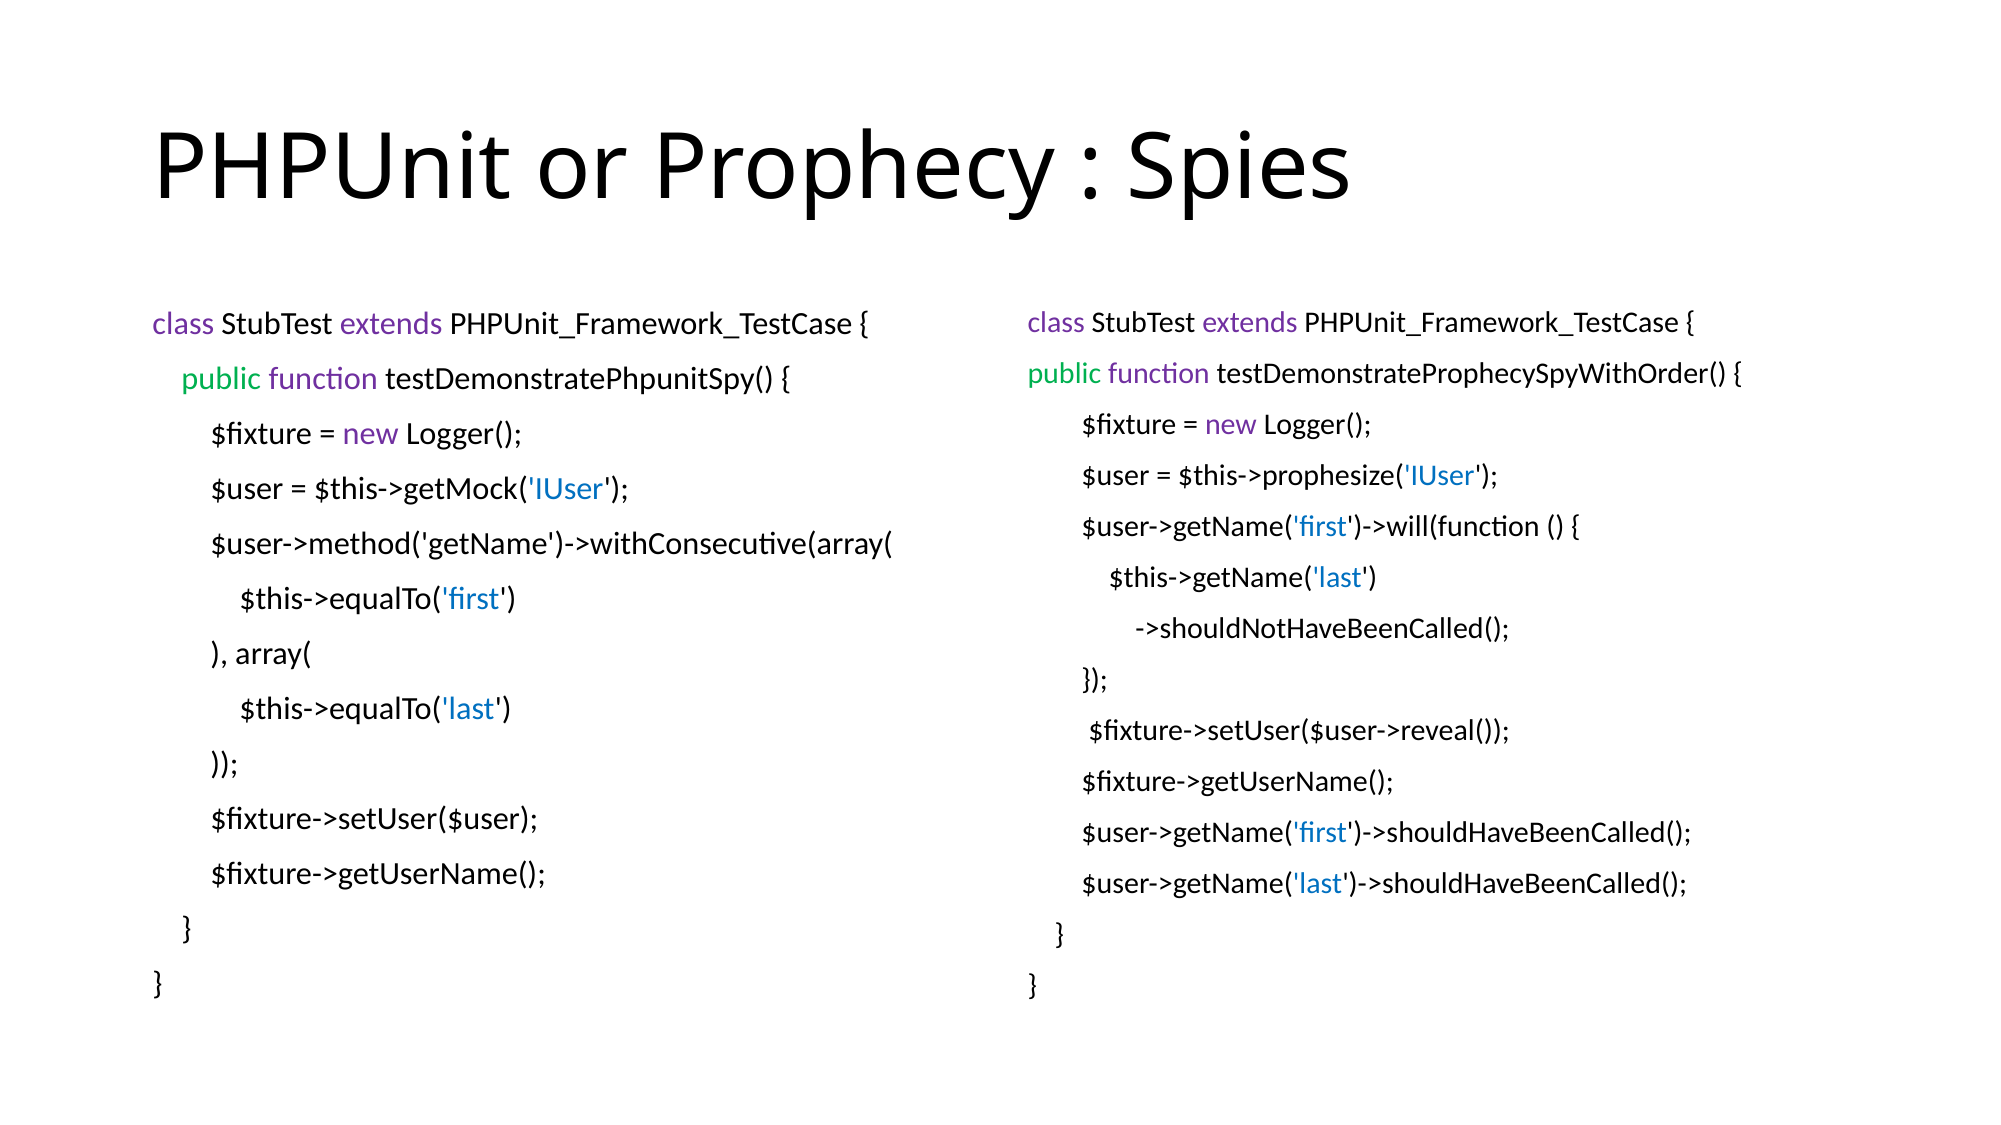

# PHPUnit or Prophecy : Spies
class StubTest extends PHPUnit_Framework_TestCase {
 public function testDemonstratePhpunitSpy() {
 $fixture = new Logger();
 $user = $this->getMock('IUser');
 $user->method('getName')->withConsecutive(array(
 $this->equalTo('first')
 ), array(
 $this->equalTo('last')
 ));
 $fixture->setUser($user);
 $fixture->getUserName();
 }
}
class StubTest extends PHPUnit_Framework_TestCase {
public function testDemonstrateProphecySpyWithOrder() {
 $fixture = new Logger();
 $user = $this->prophesize('IUser');
 $user->getName('first')->will(function () {
 $this->getName('last')
 ->shouldNotHaveBeenCalled();
 });
 $fixture->setUser($user->reveal());
 $fixture->getUserName();
 $user->getName('first')->shouldHaveBeenCalled();
 $user->getName('last')->shouldHaveBeenCalled();
 }
}